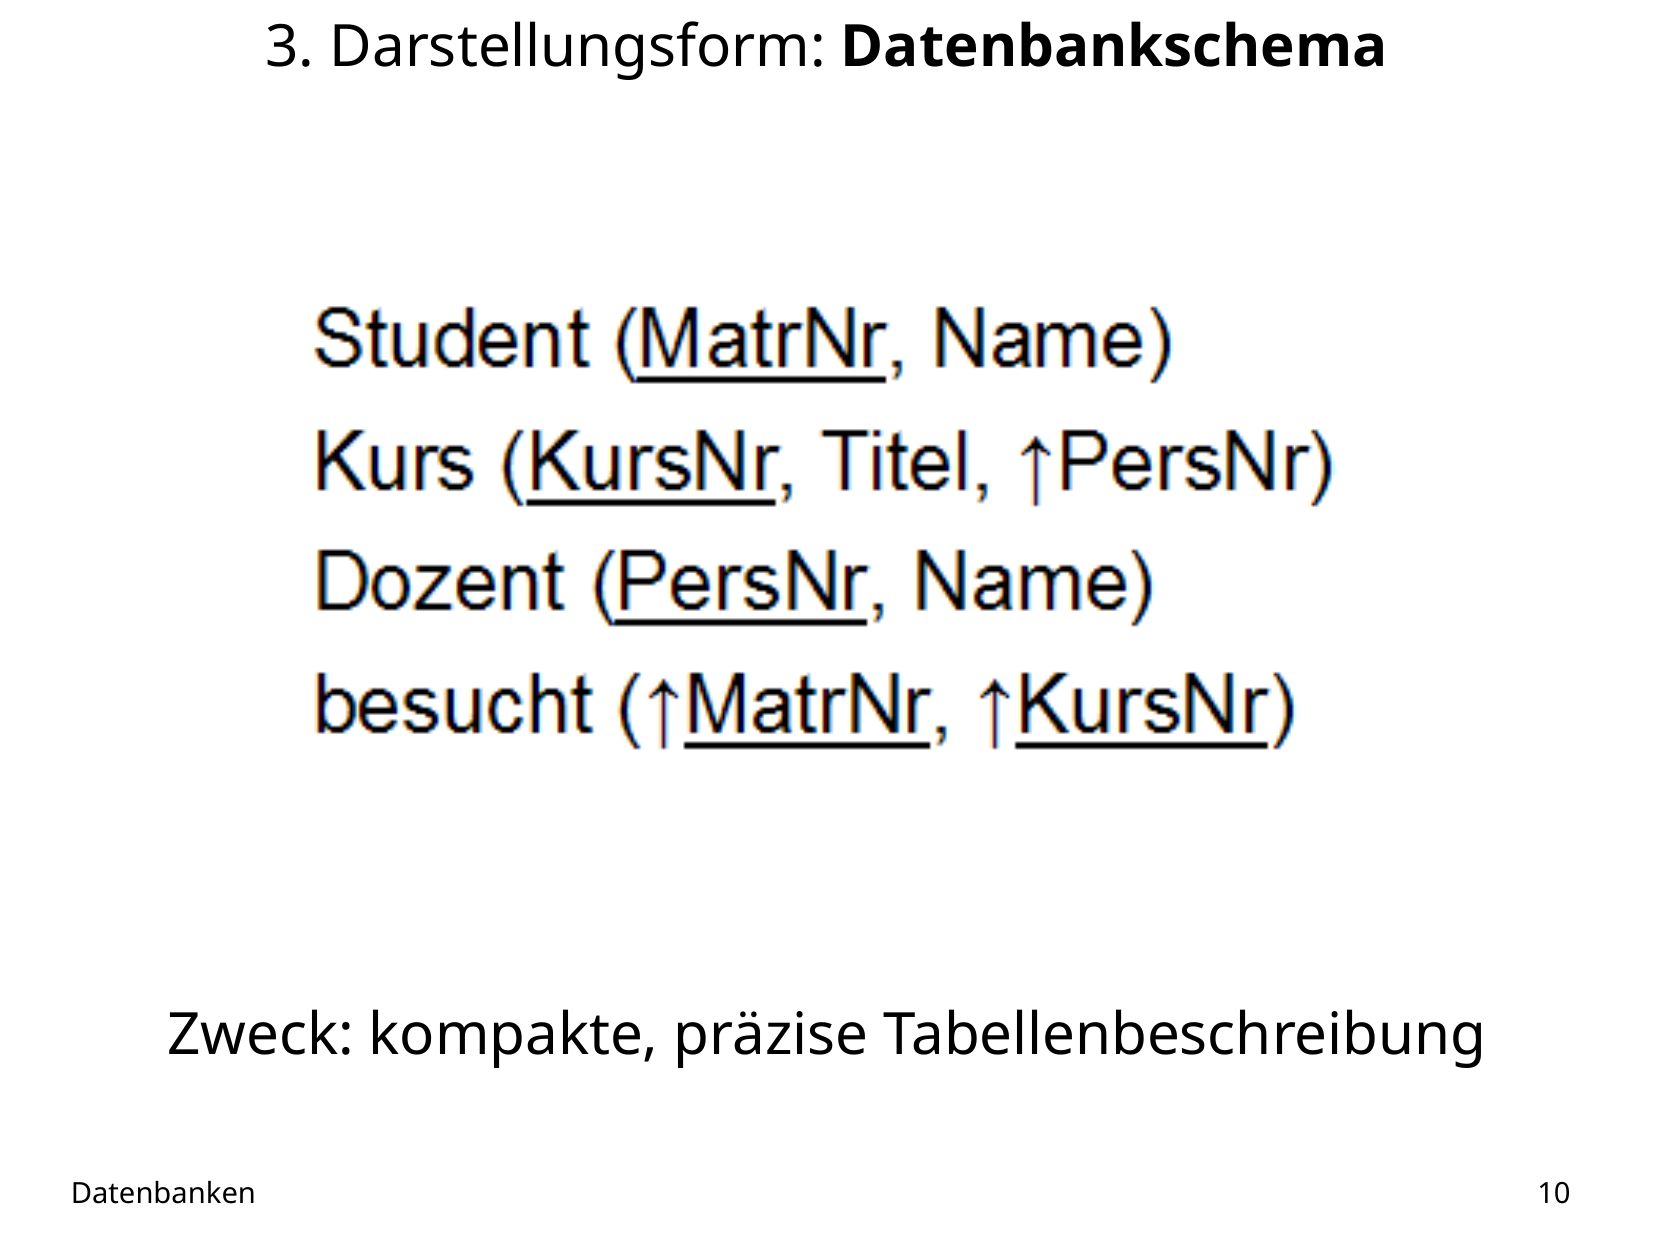

# 3. Darstellungsform: Datenbankschema
Zweck: kompakte, präzise Tabellenbeschreibung
Datenbanken
10